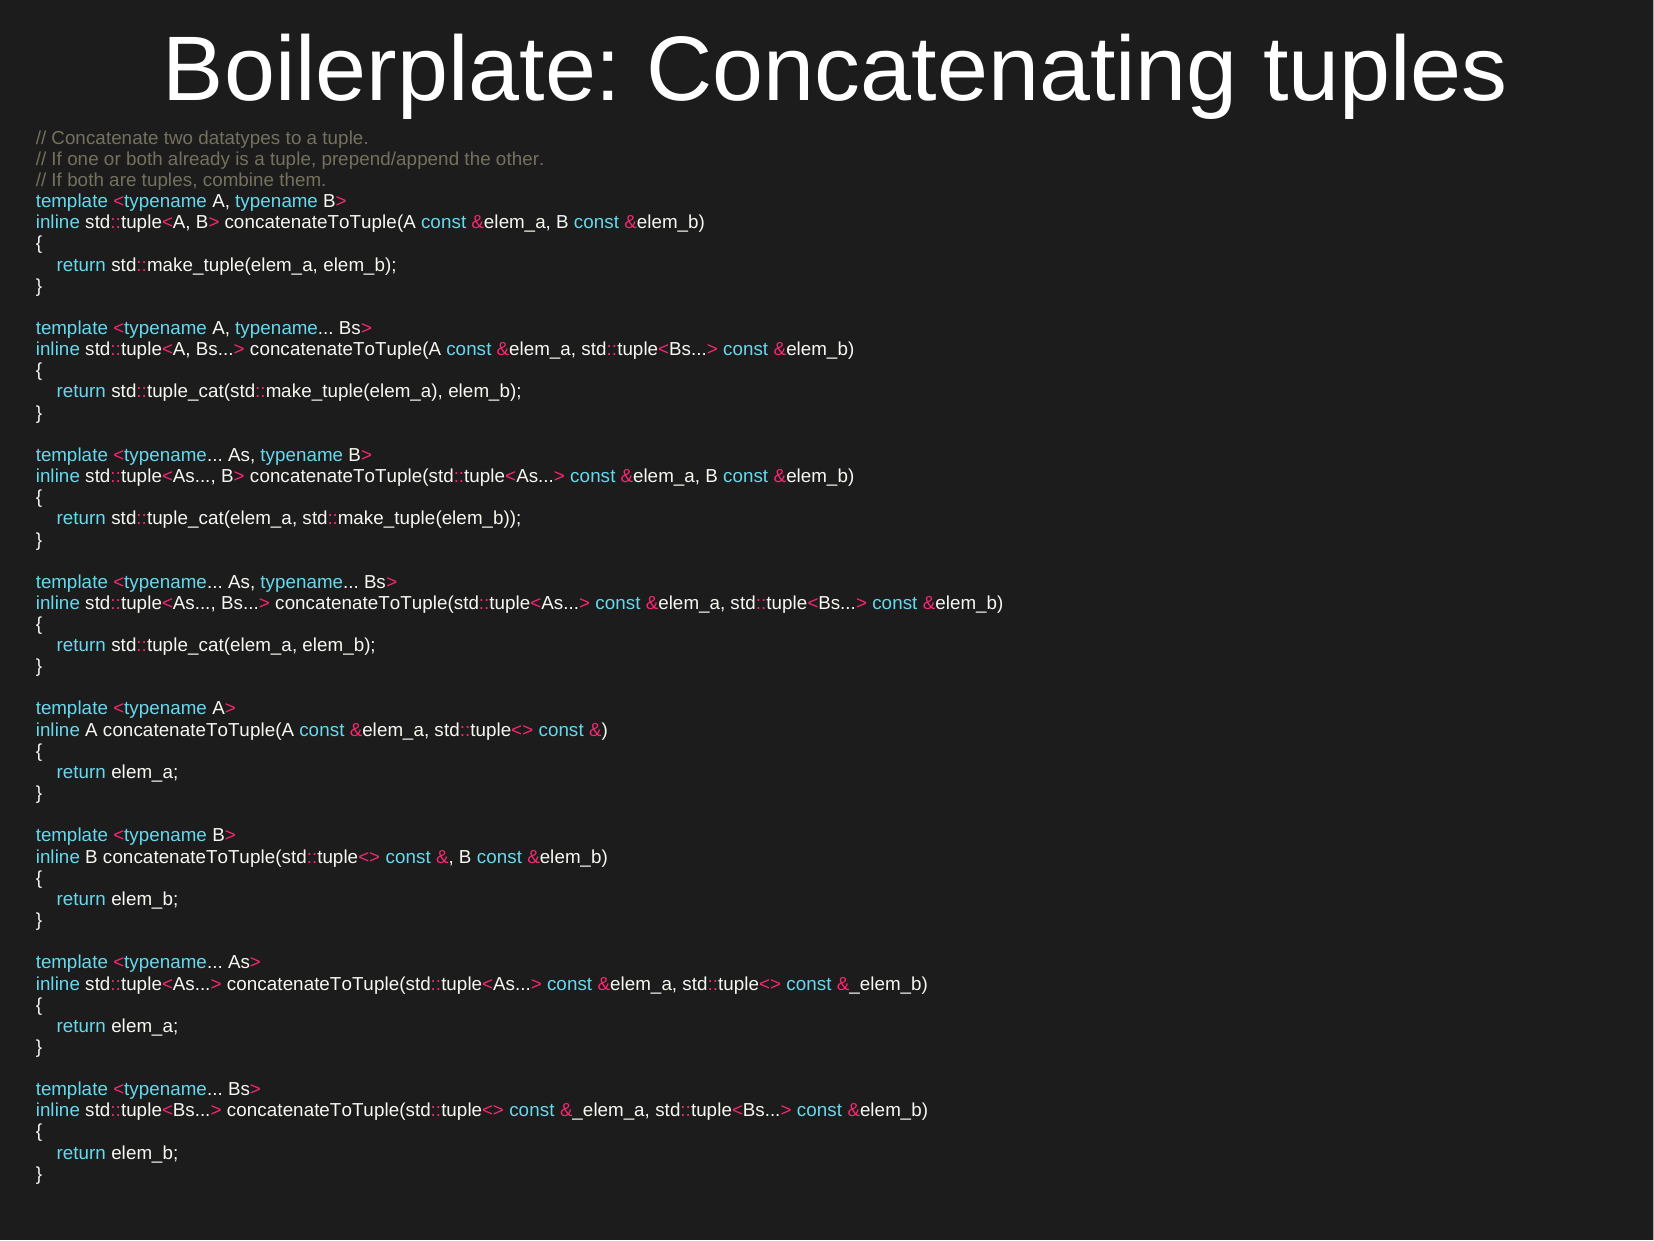

# Boilerplate: Concatenating tuples
 // Concatenate two datatypes to a tuple.
 // If one or both already is a tuple, prepend/append the other.
 // If both are tuples, combine them.
 template <typename A, typename B>
 inline std::tuple<A, B> concatenateToTuple(A const &elem_a, B const &elem_b)
 {
 return std::make_tuple(elem_a, elem_b);
 }
 template <typename A, typename... Bs>
 inline std::tuple<A, Bs...> concatenateToTuple(A const &elem_a, std::tuple<Bs...> const &elem_b)
 {
 return std::tuple_cat(std::make_tuple(elem_a), elem_b);
 }
 template <typename... As, typename B>
 inline std::tuple<As..., B> concatenateToTuple(std::tuple<As...> const &elem_a, B const &elem_b)
 {
 return std::tuple_cat(elem_a, std::make_tuple(elem_b));
 }
 template <typename... As, typename... Bs>
 inline std::tuple<As..., Bs...> concatenateToTuple(std::tuple<As...> const &elem_a, std::tuple<Bs...> const &elem_b)
 {
 return std::tuple_cat(elem_a, elem_b);
 }
 template <typename A>
 inline A concatenateToTuple(A const &elem_a, std::tuple<> const &)
 {
 return elem_a;
 }
 template <typename B>
 inline B concatenateToTuple(std::tuple<> const &, B const &elem_b)
 {
 return elem_b;
 }
 template <typename... As>
 inline std::tuple<As...> concatenateToTuple(std::tuple<As...> const &elem_a, std::tuple<> const &_elem_b)
 {
 return elem_a;
 }
 template <typename... Bs>
 inline std::tuple<Bs...> concatenateToTuple(std::tuple<> const &_elem_a, std::tuple<Bs...> const &elem_b)
 {
 return elem_b;
 }